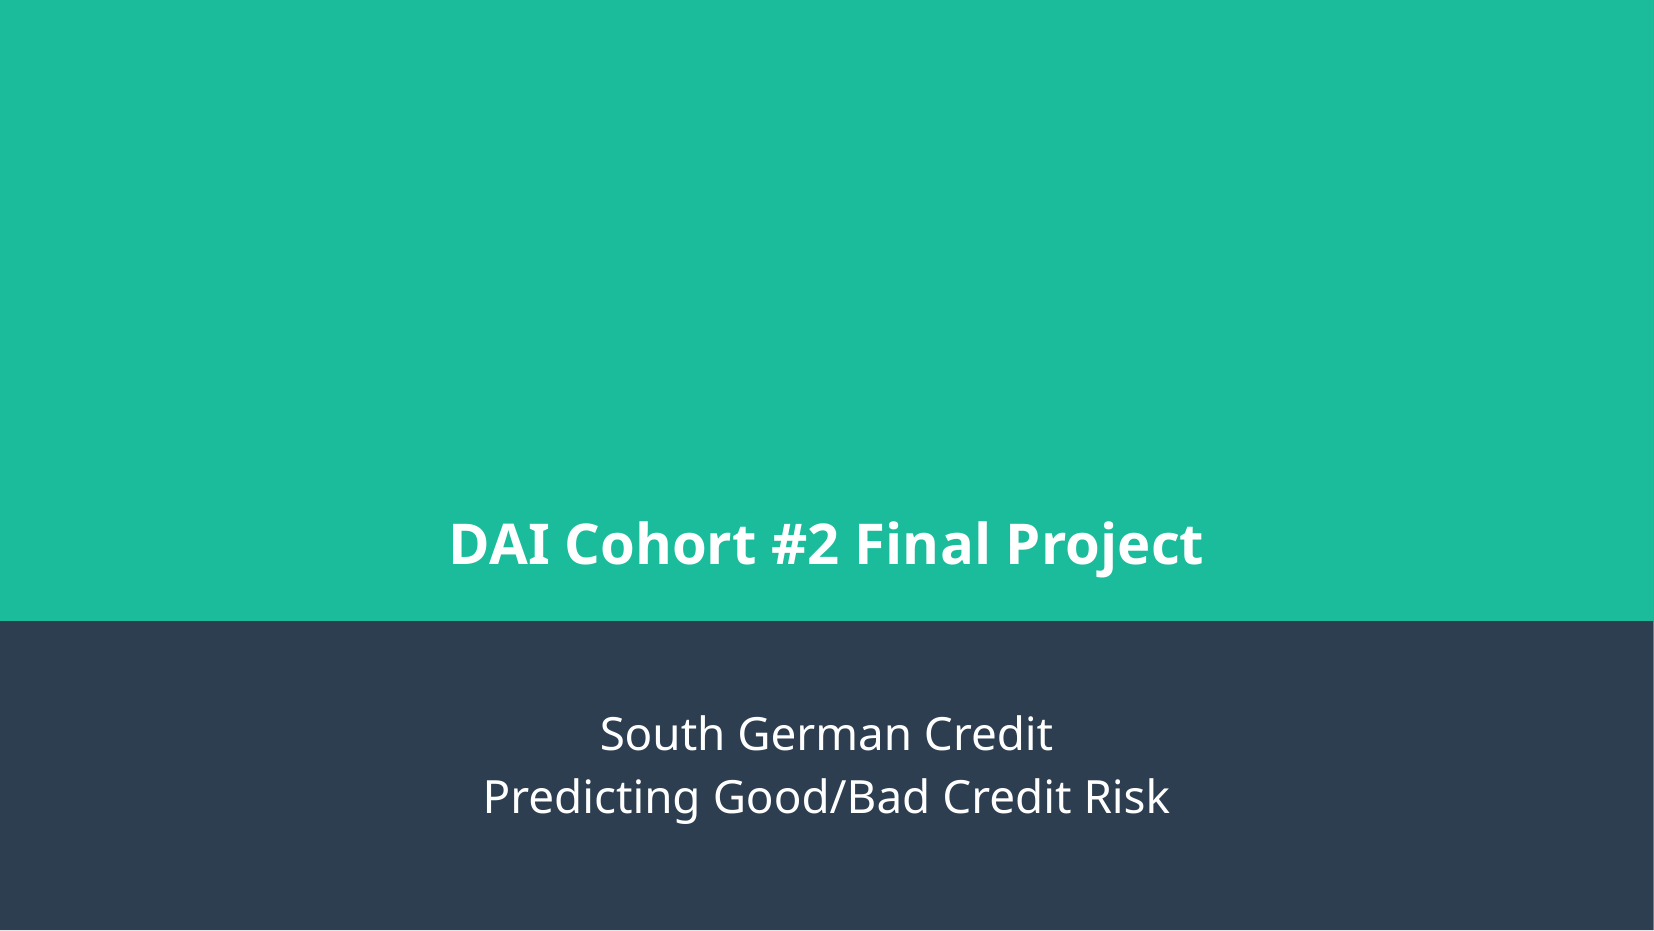

# DAI Cohort #2 Final Project
South German Credit
Predicting Good/Bad Credit Risk